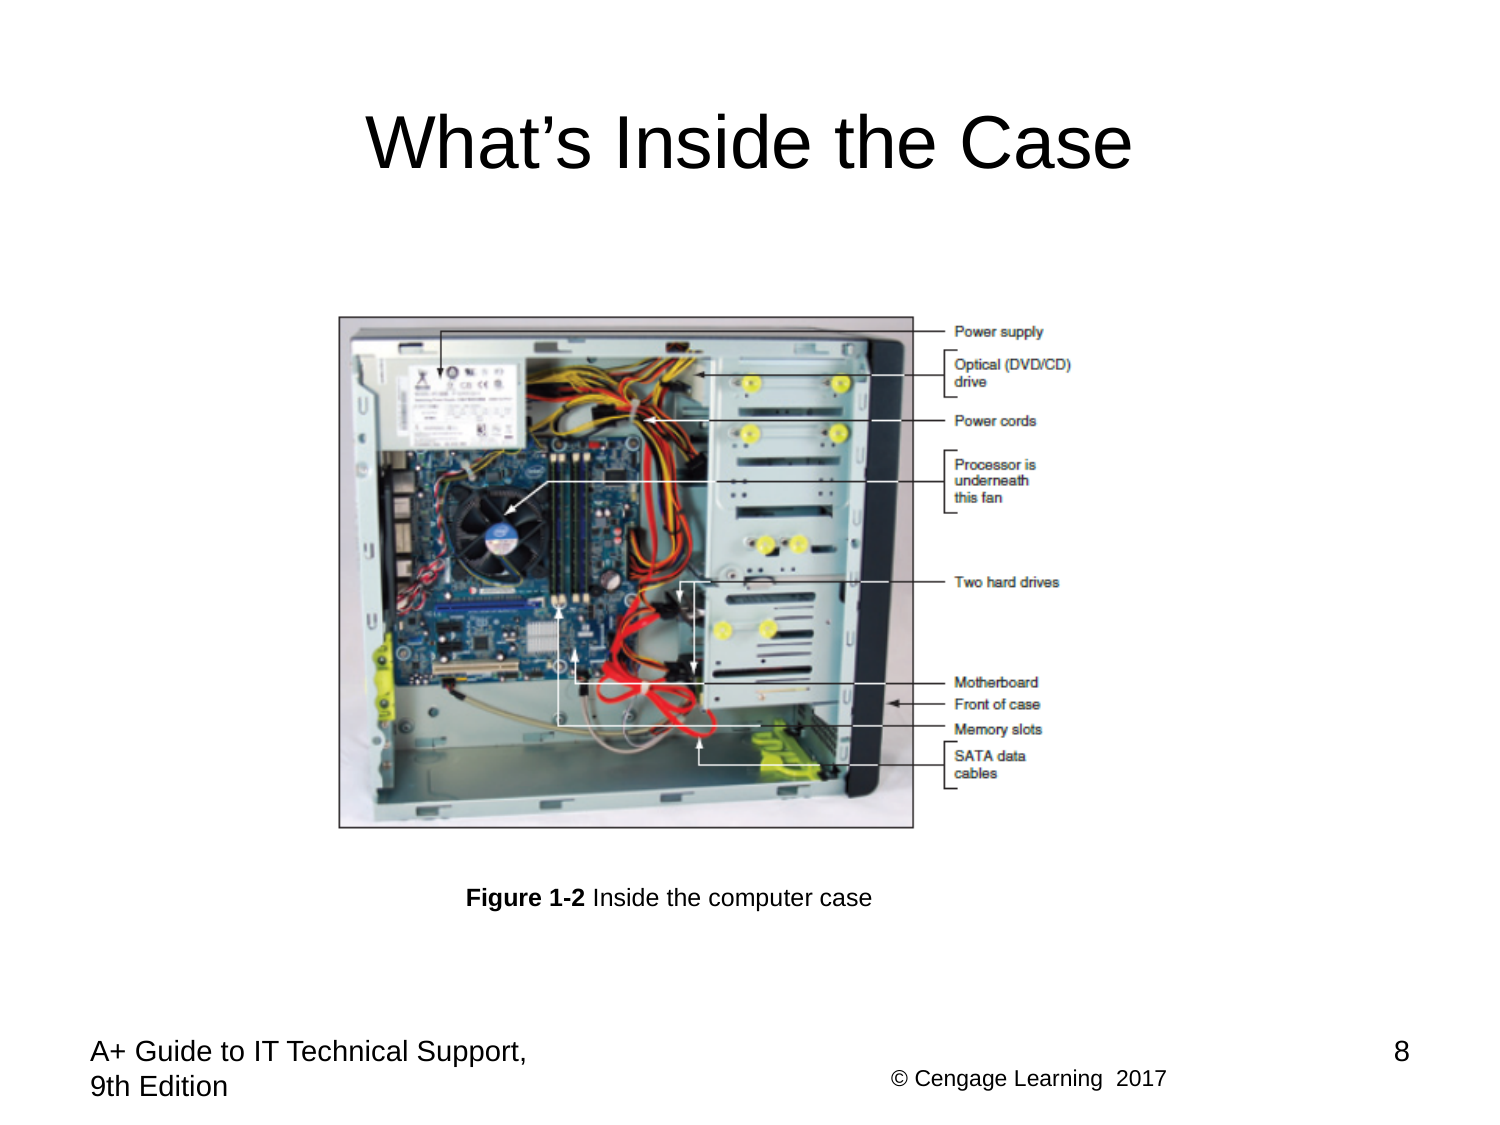

# What’s Inside the Case
Figure 1-2 Inside the computer case
A+ Guide to IT Technical Support, 9th Edition